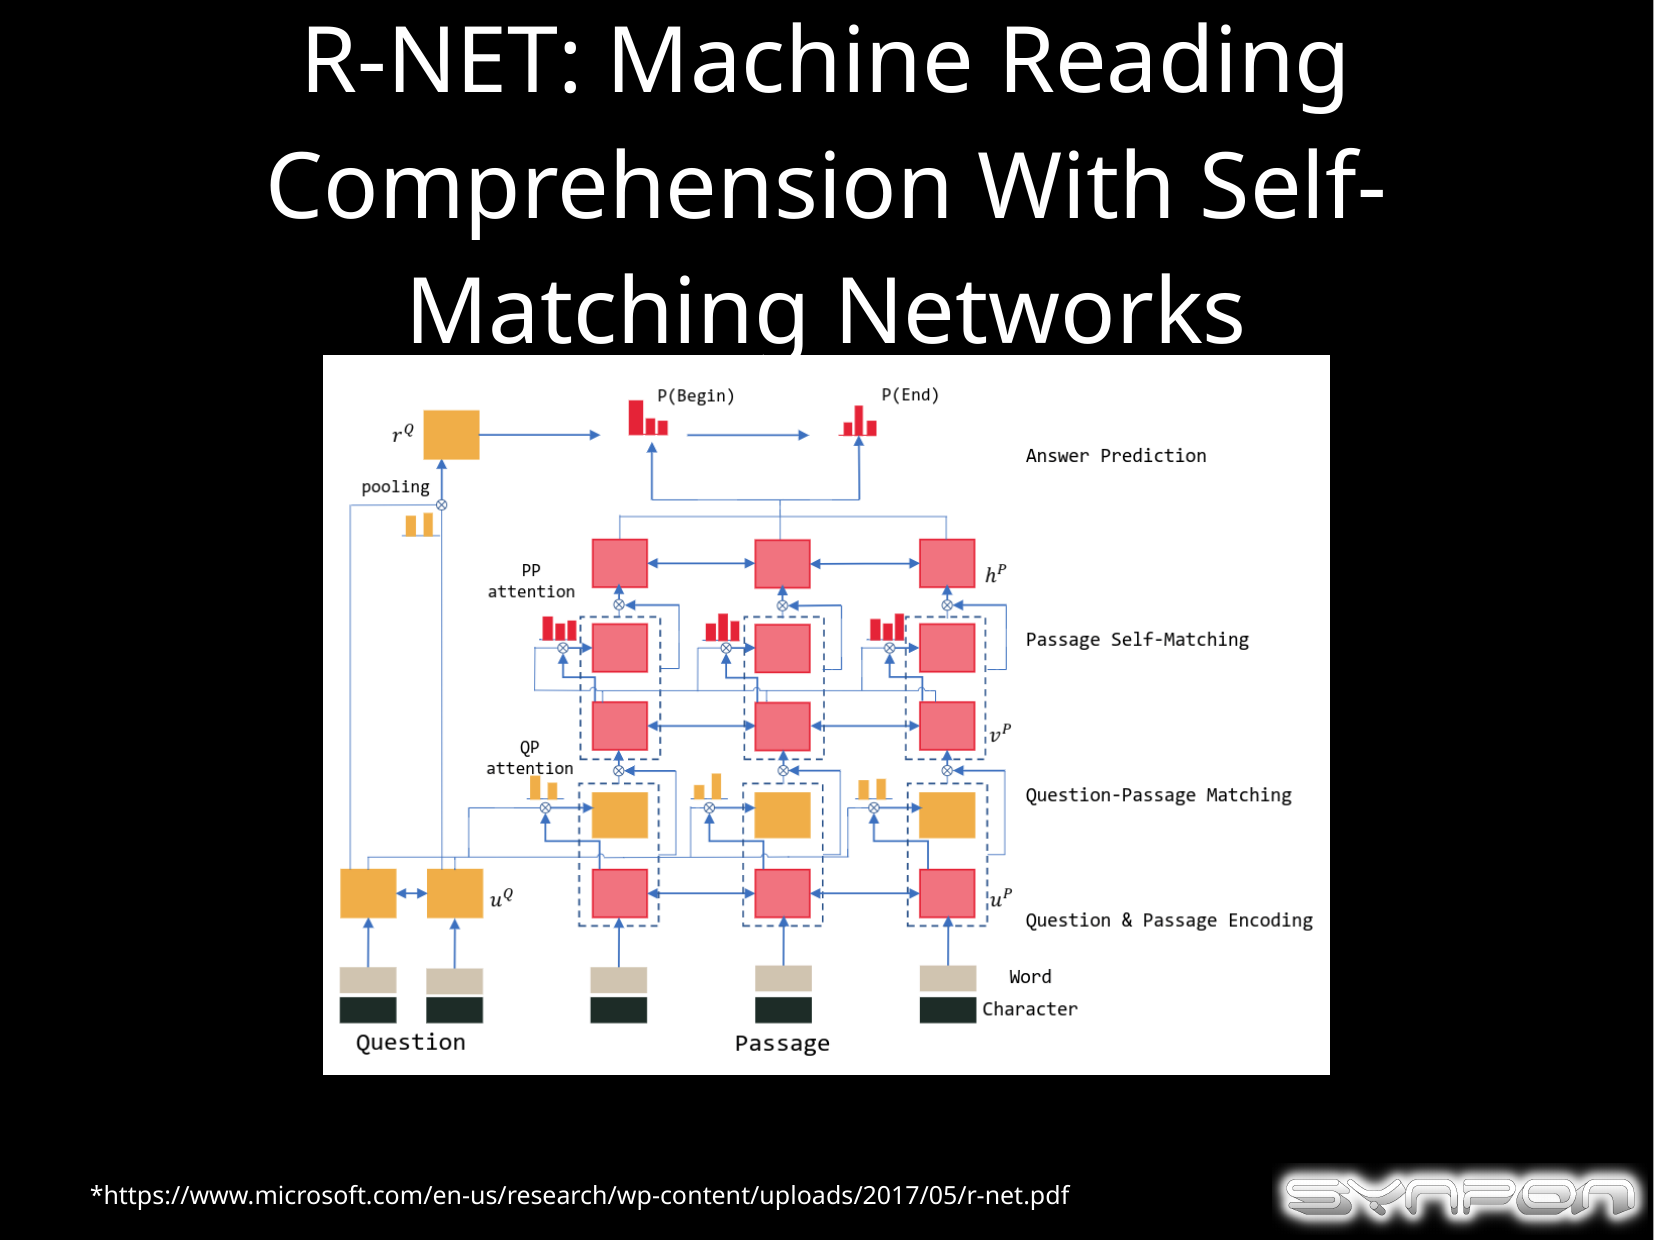

# R-NET: Machine Reading Comprehension With Self-Matching Networks
*https://www.microsoft.com/en-us/research/wp-content/uploads/2017/05/r-net.pdf